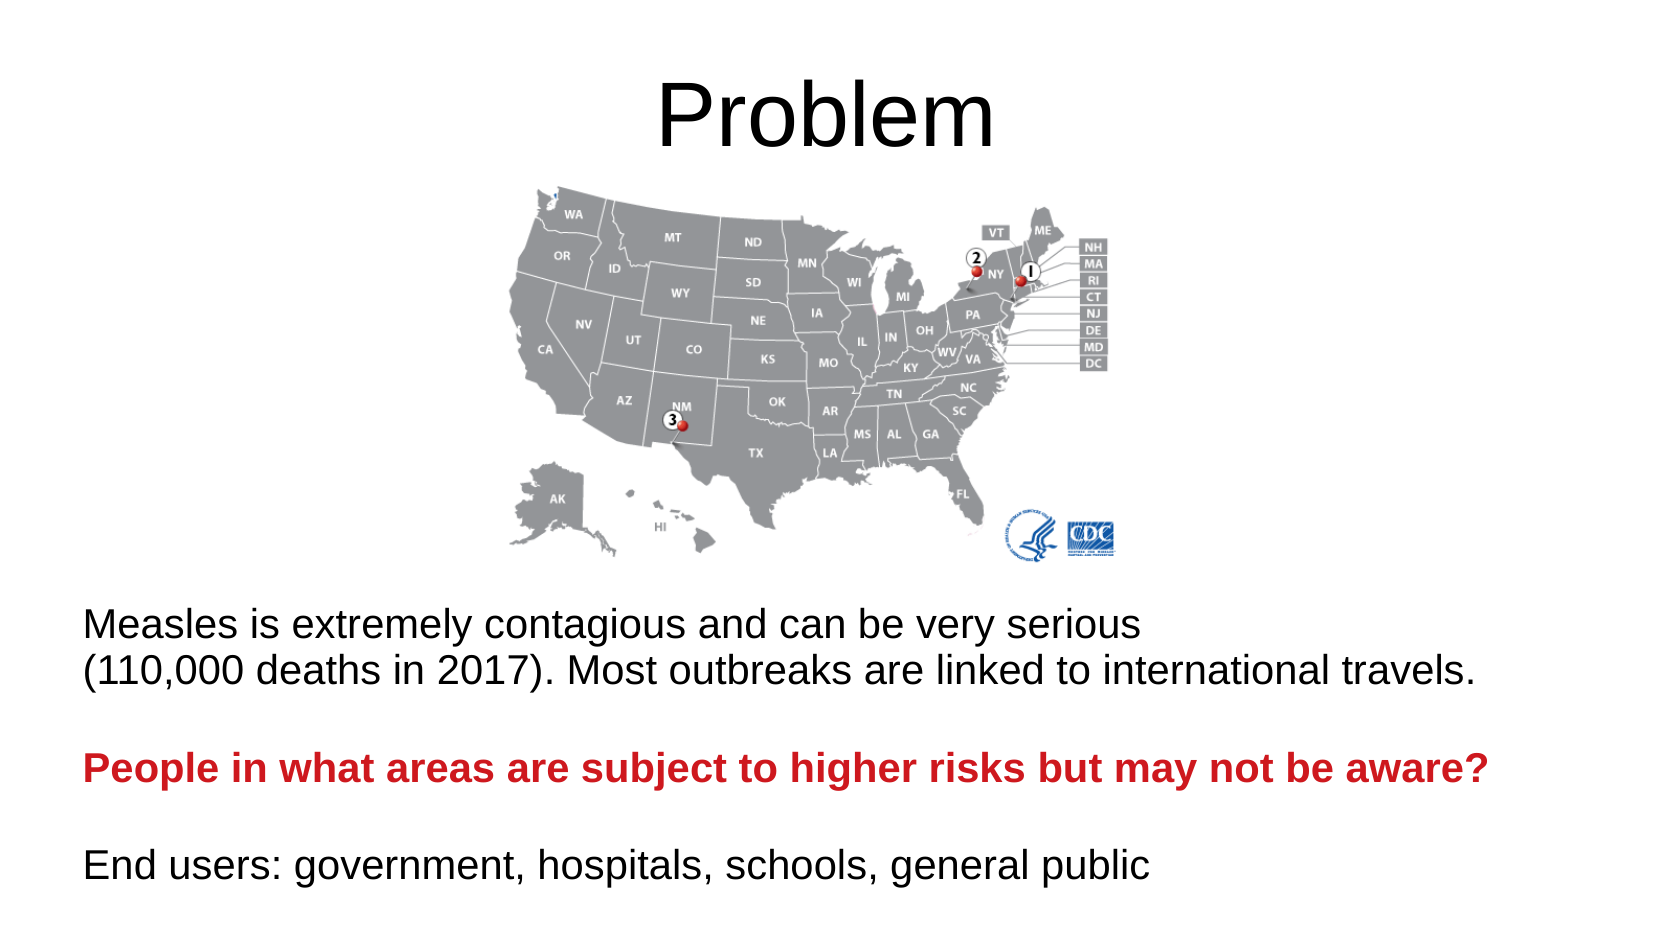

# Problem
Measles is extremely contagious and can be very serious
(110,000 deaths in 2017). Most outbreaks are linked to international travels.
People in what areas are subject to higher risks but may not be aware?
End users: government, hospitals, schools, general public